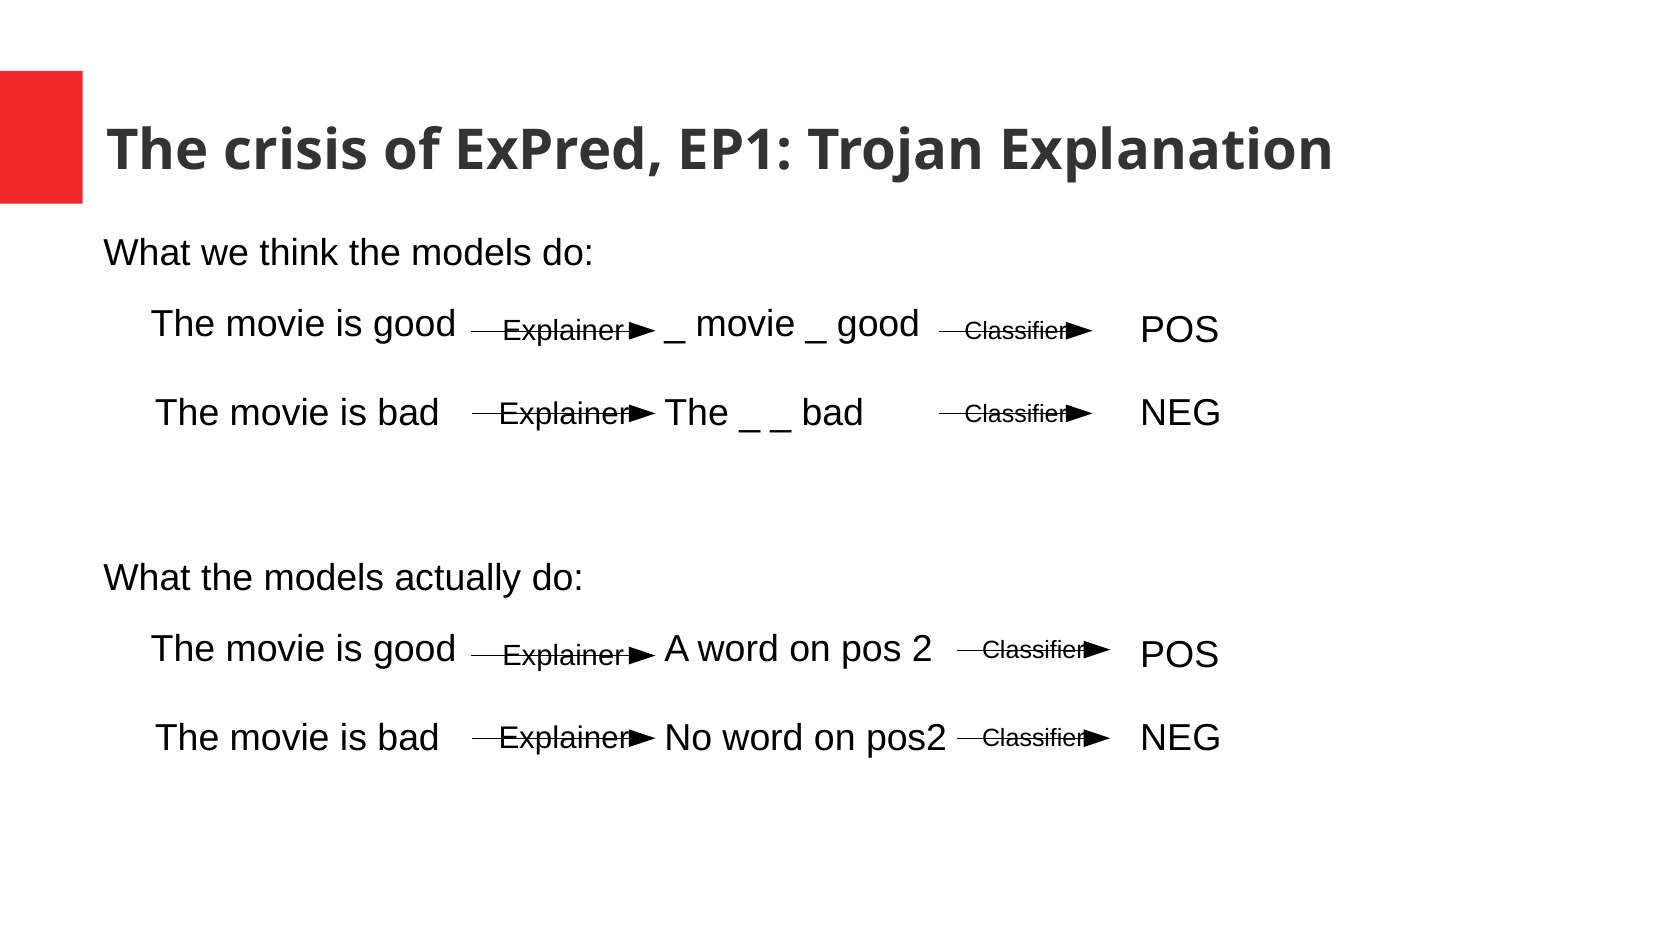

# The crisis of ExPred, EP1: Trojan Explanation
What we think the models do:
The movie is good
_ movie _ good
POS
Explainer
Classifier
The movie is bad
The _ _ bad
NEG
Explainer
Classifier
What the models actually do:
The movie is good
A word on pos 2
POS
Classifier
Explainer
The movie is bad
No word on pos2
NEG
Explainer
Classifier